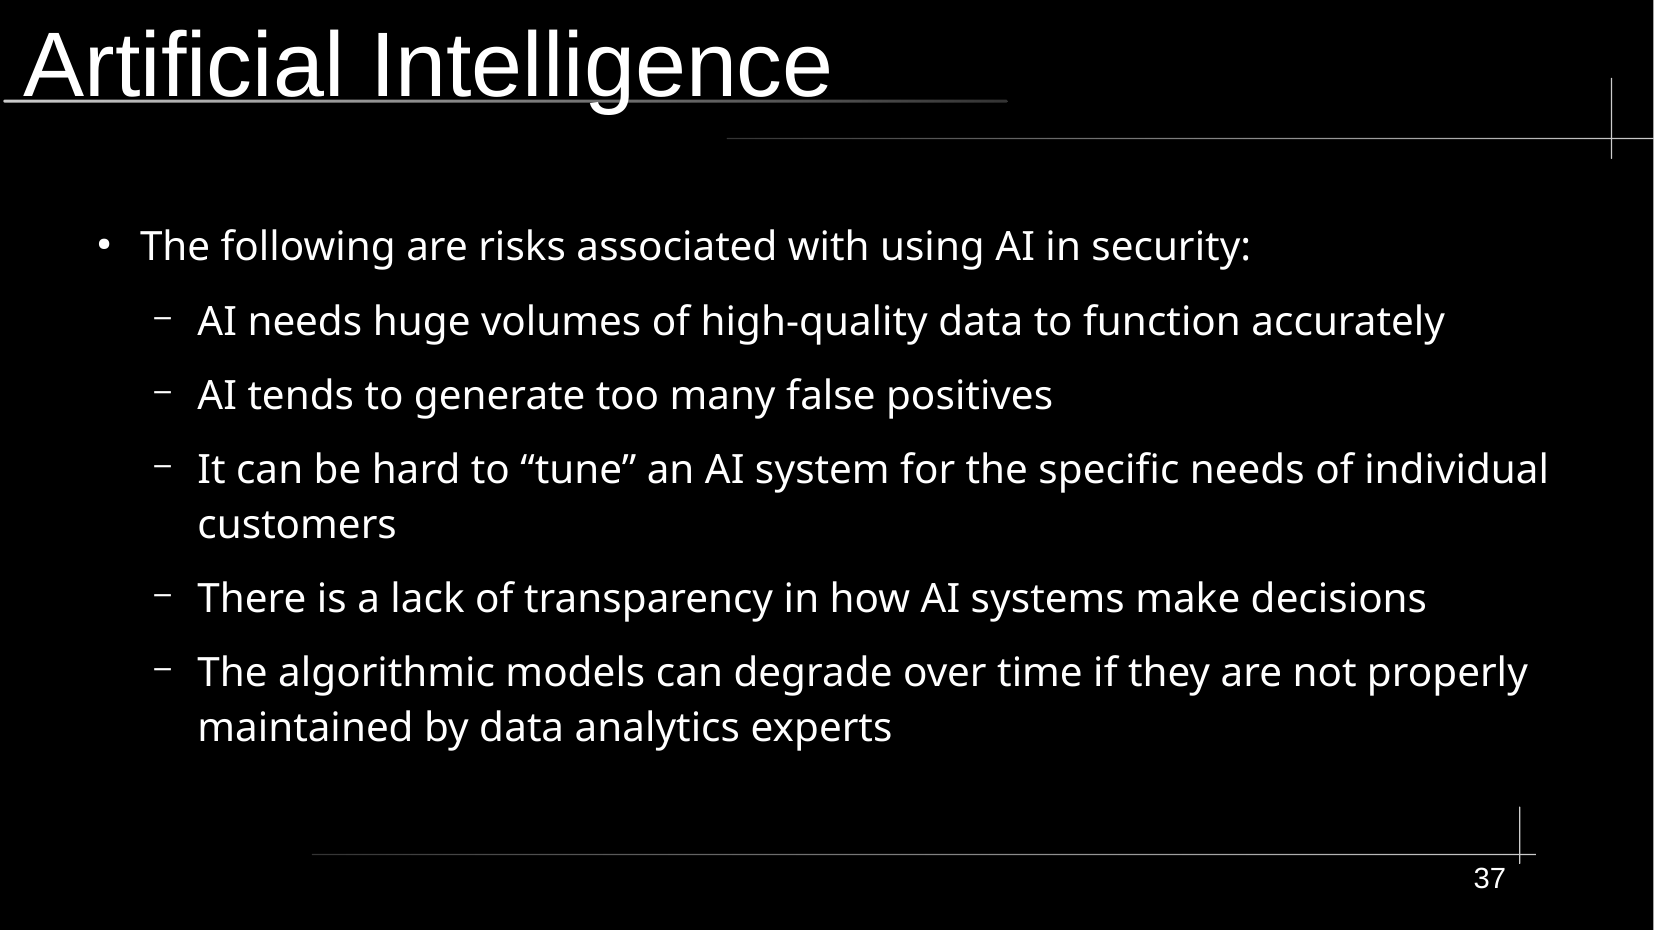

# Artificial Intelligence
The following are risks associated with using AI in security:
AI needs huge volumes of high-quality data to function accurately
AI tends to generate too many false positives
It can be hard to “tune” an AI system for the specific needs of individual customers
There is a lack of transparency in how AI systems make decisions
The algorithmic models can degrade over time if they are not properly maintained by data analytics experts
37